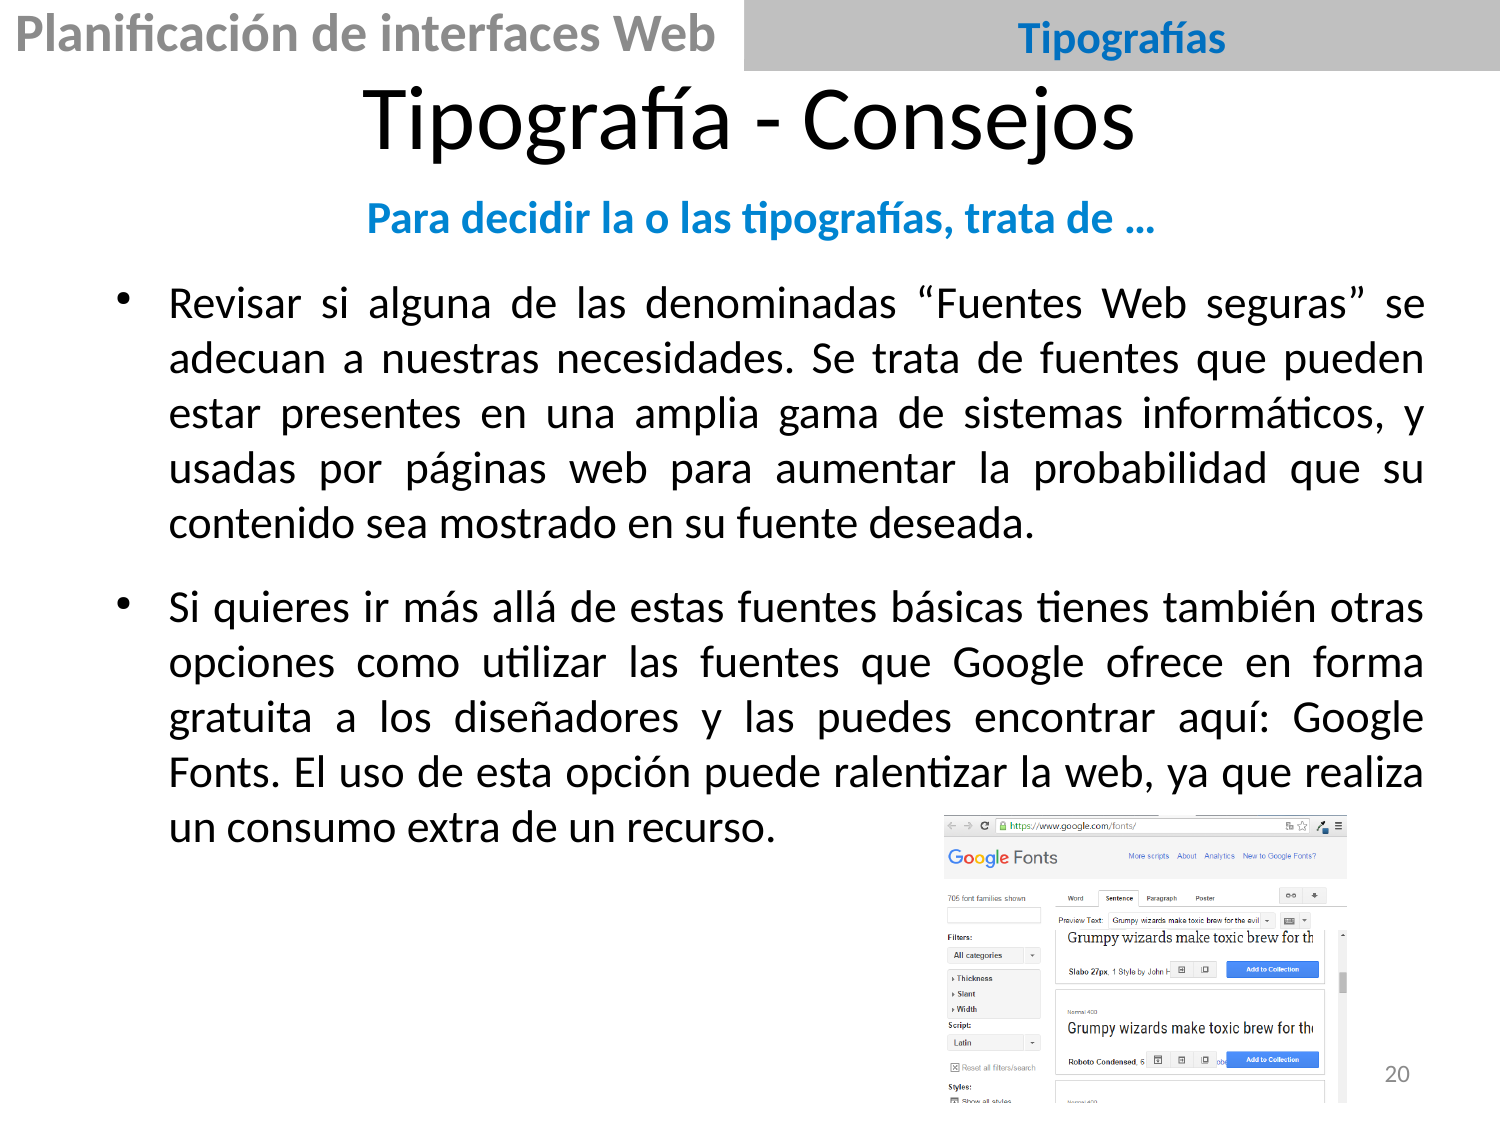

Planificación de interfaces Web
Tipografías
# Tipografía - Consejos
Para decidir la o las tipografías, trata de …
Revisar si alguna de las denominadas “Fuentes Web seguras” se adecuan a nuestras necesidades. Se trata de fuentes que pueden estar presentes en una amplia gama de sistemas informáticos, y usadas por páginas web para aumentar la probabilidad que su contenido sea mostrado en su fuente deseada.
Si quieres ir más allá de estas fuentes básicas tienes también otras opciones como utilizar las fuentes que Google ofrece en forma gratuita a los diseñadores y las puedes encontrar aquí: Google Fonts. El uso de esta opción puede ralentizar la web, ya que realiza un consumo extra de un recurso.